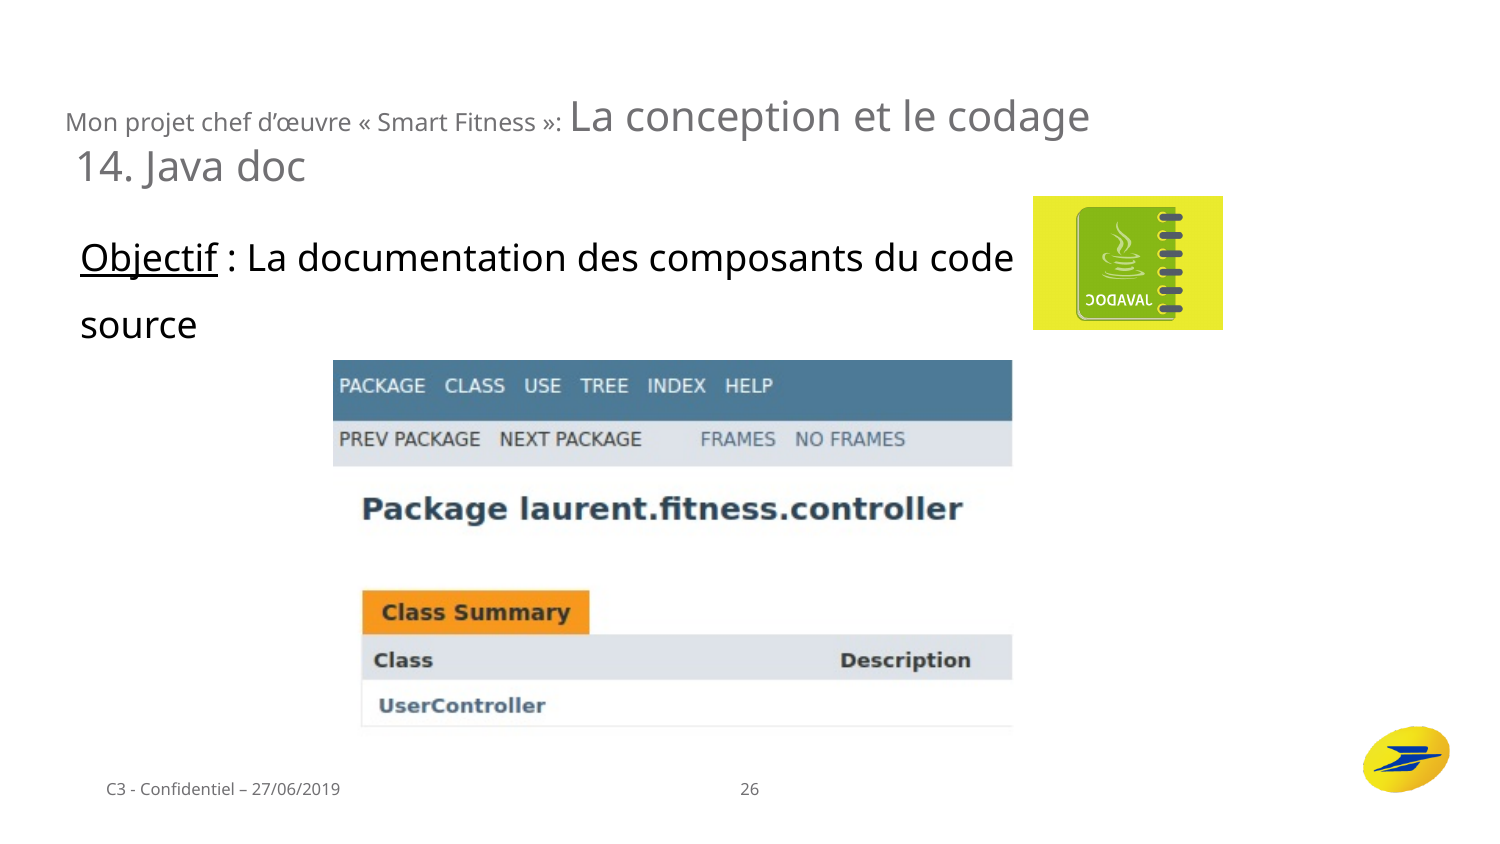

# Mon projet chef d’œuvre « Smart Fitness »: La conception et le codage 14. Java doc
Objectif : La documentation des composants du code source